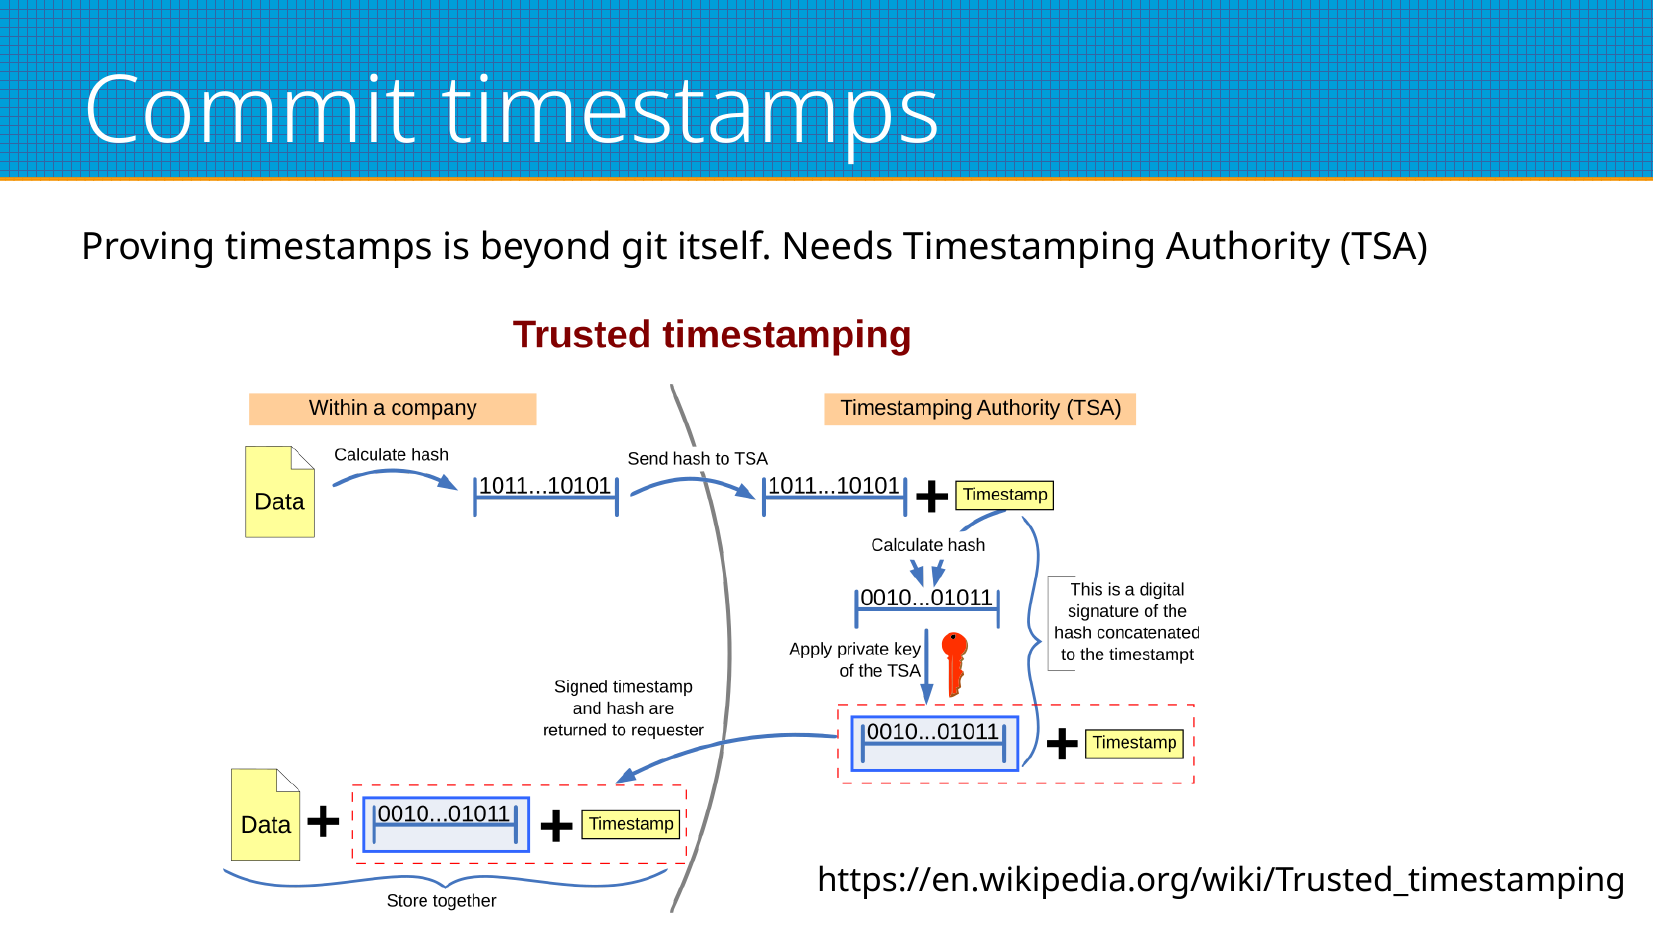

# Commit timestamps
Proving timestamps is beyond git itself. Needs Timestamping Authority (TSA)
https://en.wikipedia.org/wiki/Trusted_timestamping